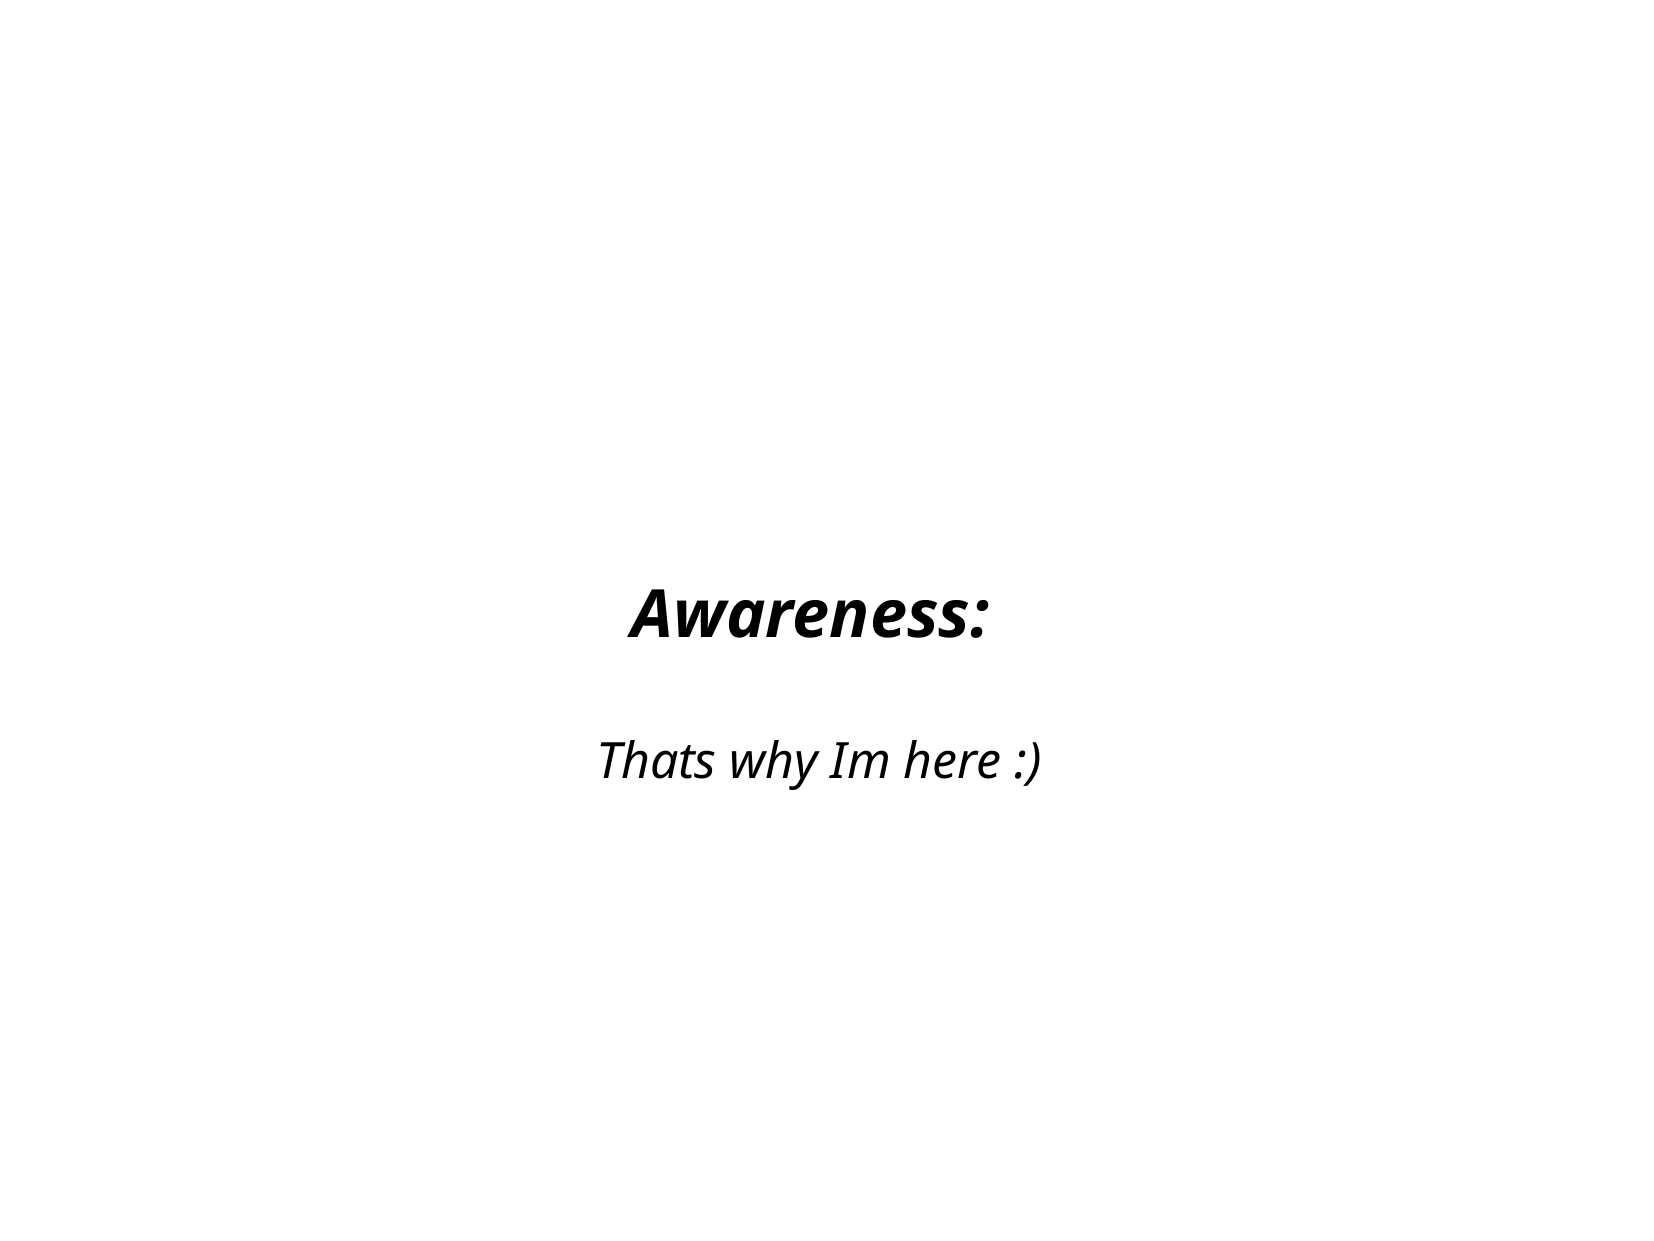

#
Awareness:
Thats why Im here :)